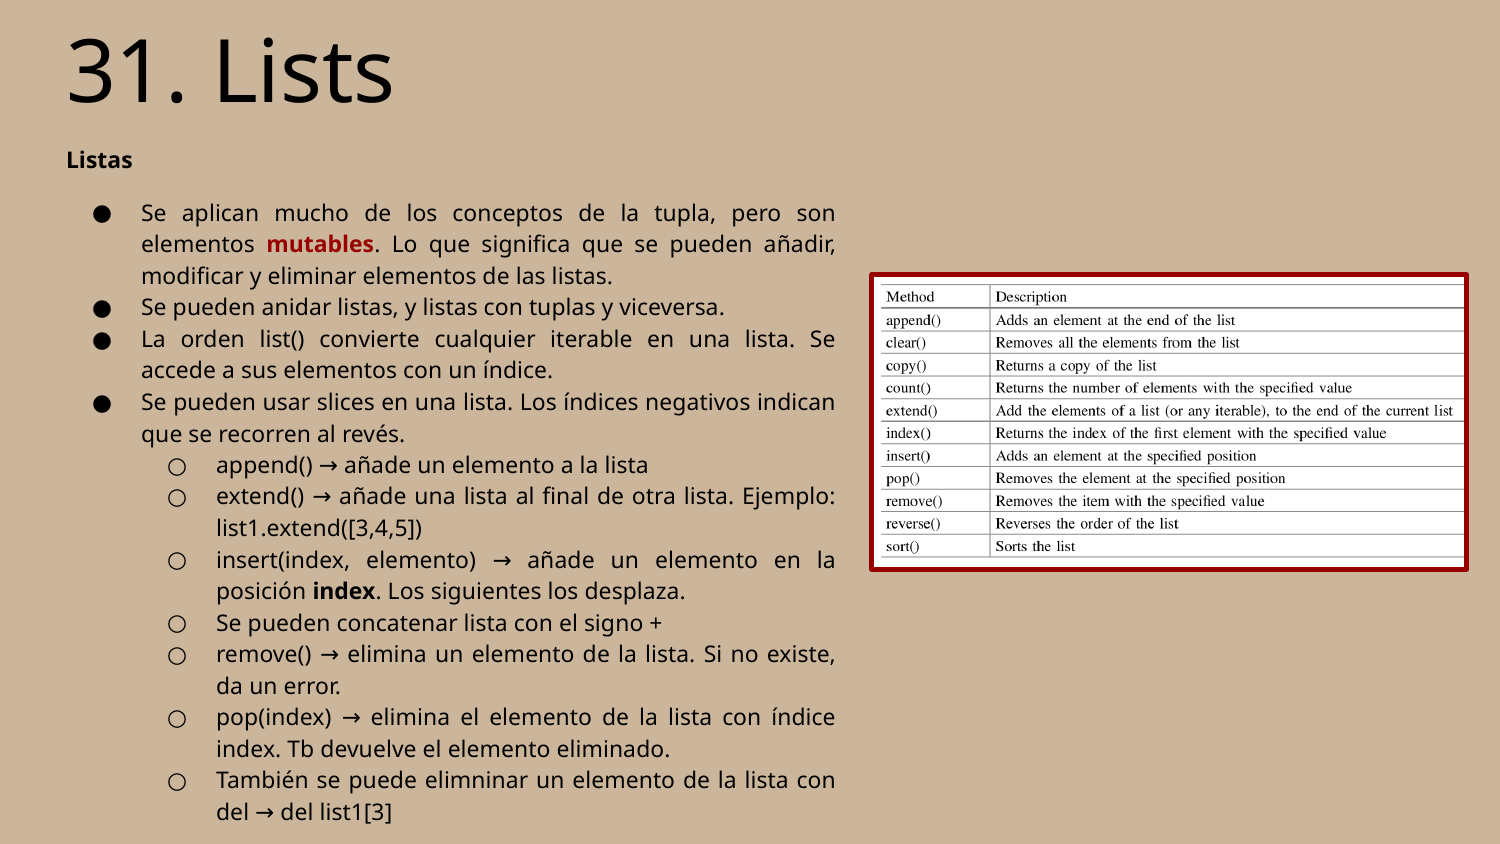

# 31. Lists
Listas
Se aplican mucho de los conceptos de la tupla, pero son elementos mutables. Lo que significa que se pueden añadir, modificar y eliminar elementos de las listas.
Se pueden anidar listas, y listas con tuplas y viceversa.
La orden list() convierte cualquier iterable en una lista. Se accede a sus elementos con un índice.
Se pueden usar slices en una lista. Los índices negativos indican que se recorren al revés.
append() → añade un elemento a la lista
extend() → añade una lista al final de otra lista. Ejemplo: list1.extend([3,4,5])
insert(index, elemento) → añade un elemento en la posición index. Los siguientes los desplaza.
Se pueden concatenar lista con el signo +
remove() → elimina un elemento de la lista. Si no existe, da un error.
pop(index) → elimina el elemento de la lista con índice index. Tb devuelve el elemento eliminado.
También se puede elimninar un elemento de la lista con del → del list1[3]